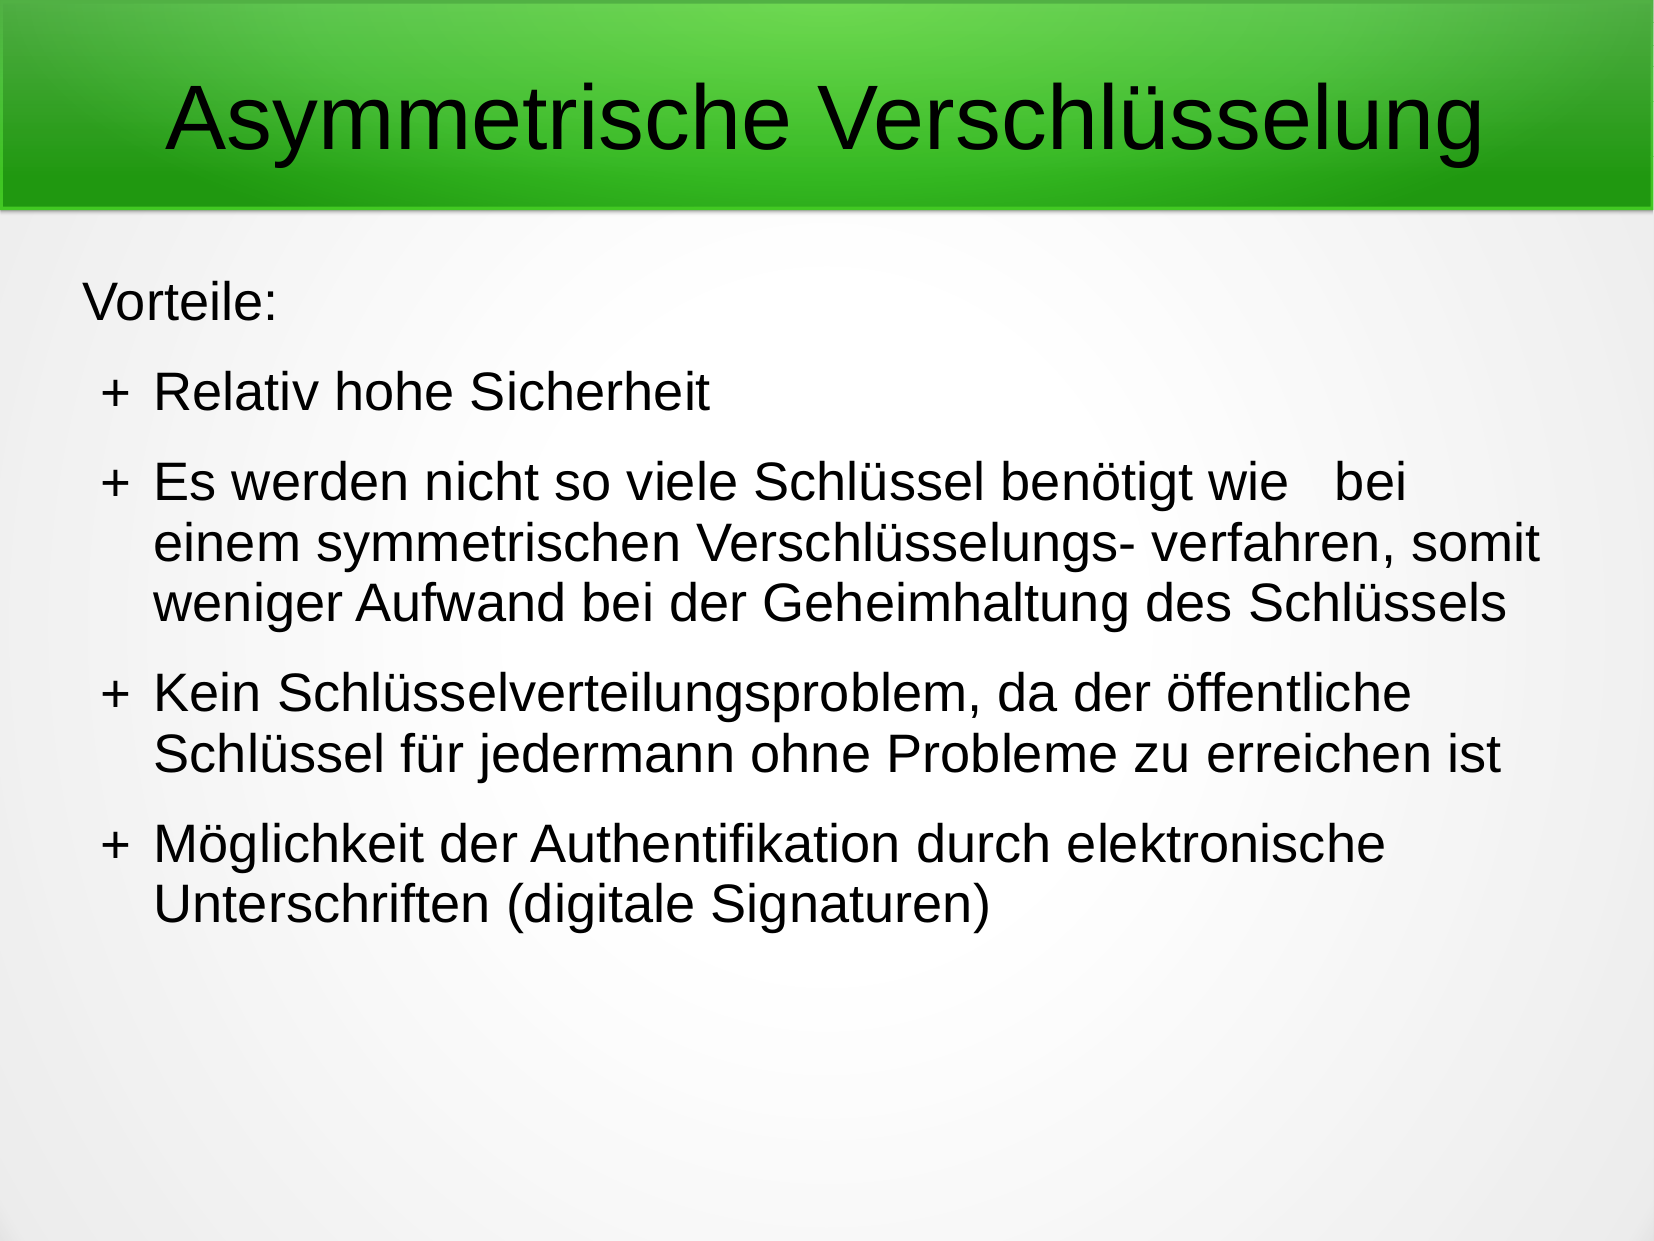

# Asymmetrische Verschlüsselung
Vorteile:
Relativ hohe Sicherheit
Es werden nicht so viele Schlüssel benötigt wie bei einem symmetrischen Verschlüsselungs- verfahren, somit weniger Aufwand bei der Geheimhaltung des Schlüssels
Kein Schlüsselverteilungsproblem, da der öffentliche Schlüssel für jedermann ohne Probleme zu erreichen ist
Möglichkeit der Authentifikation durch elektronische Unterschriften (digitale Signaturen)